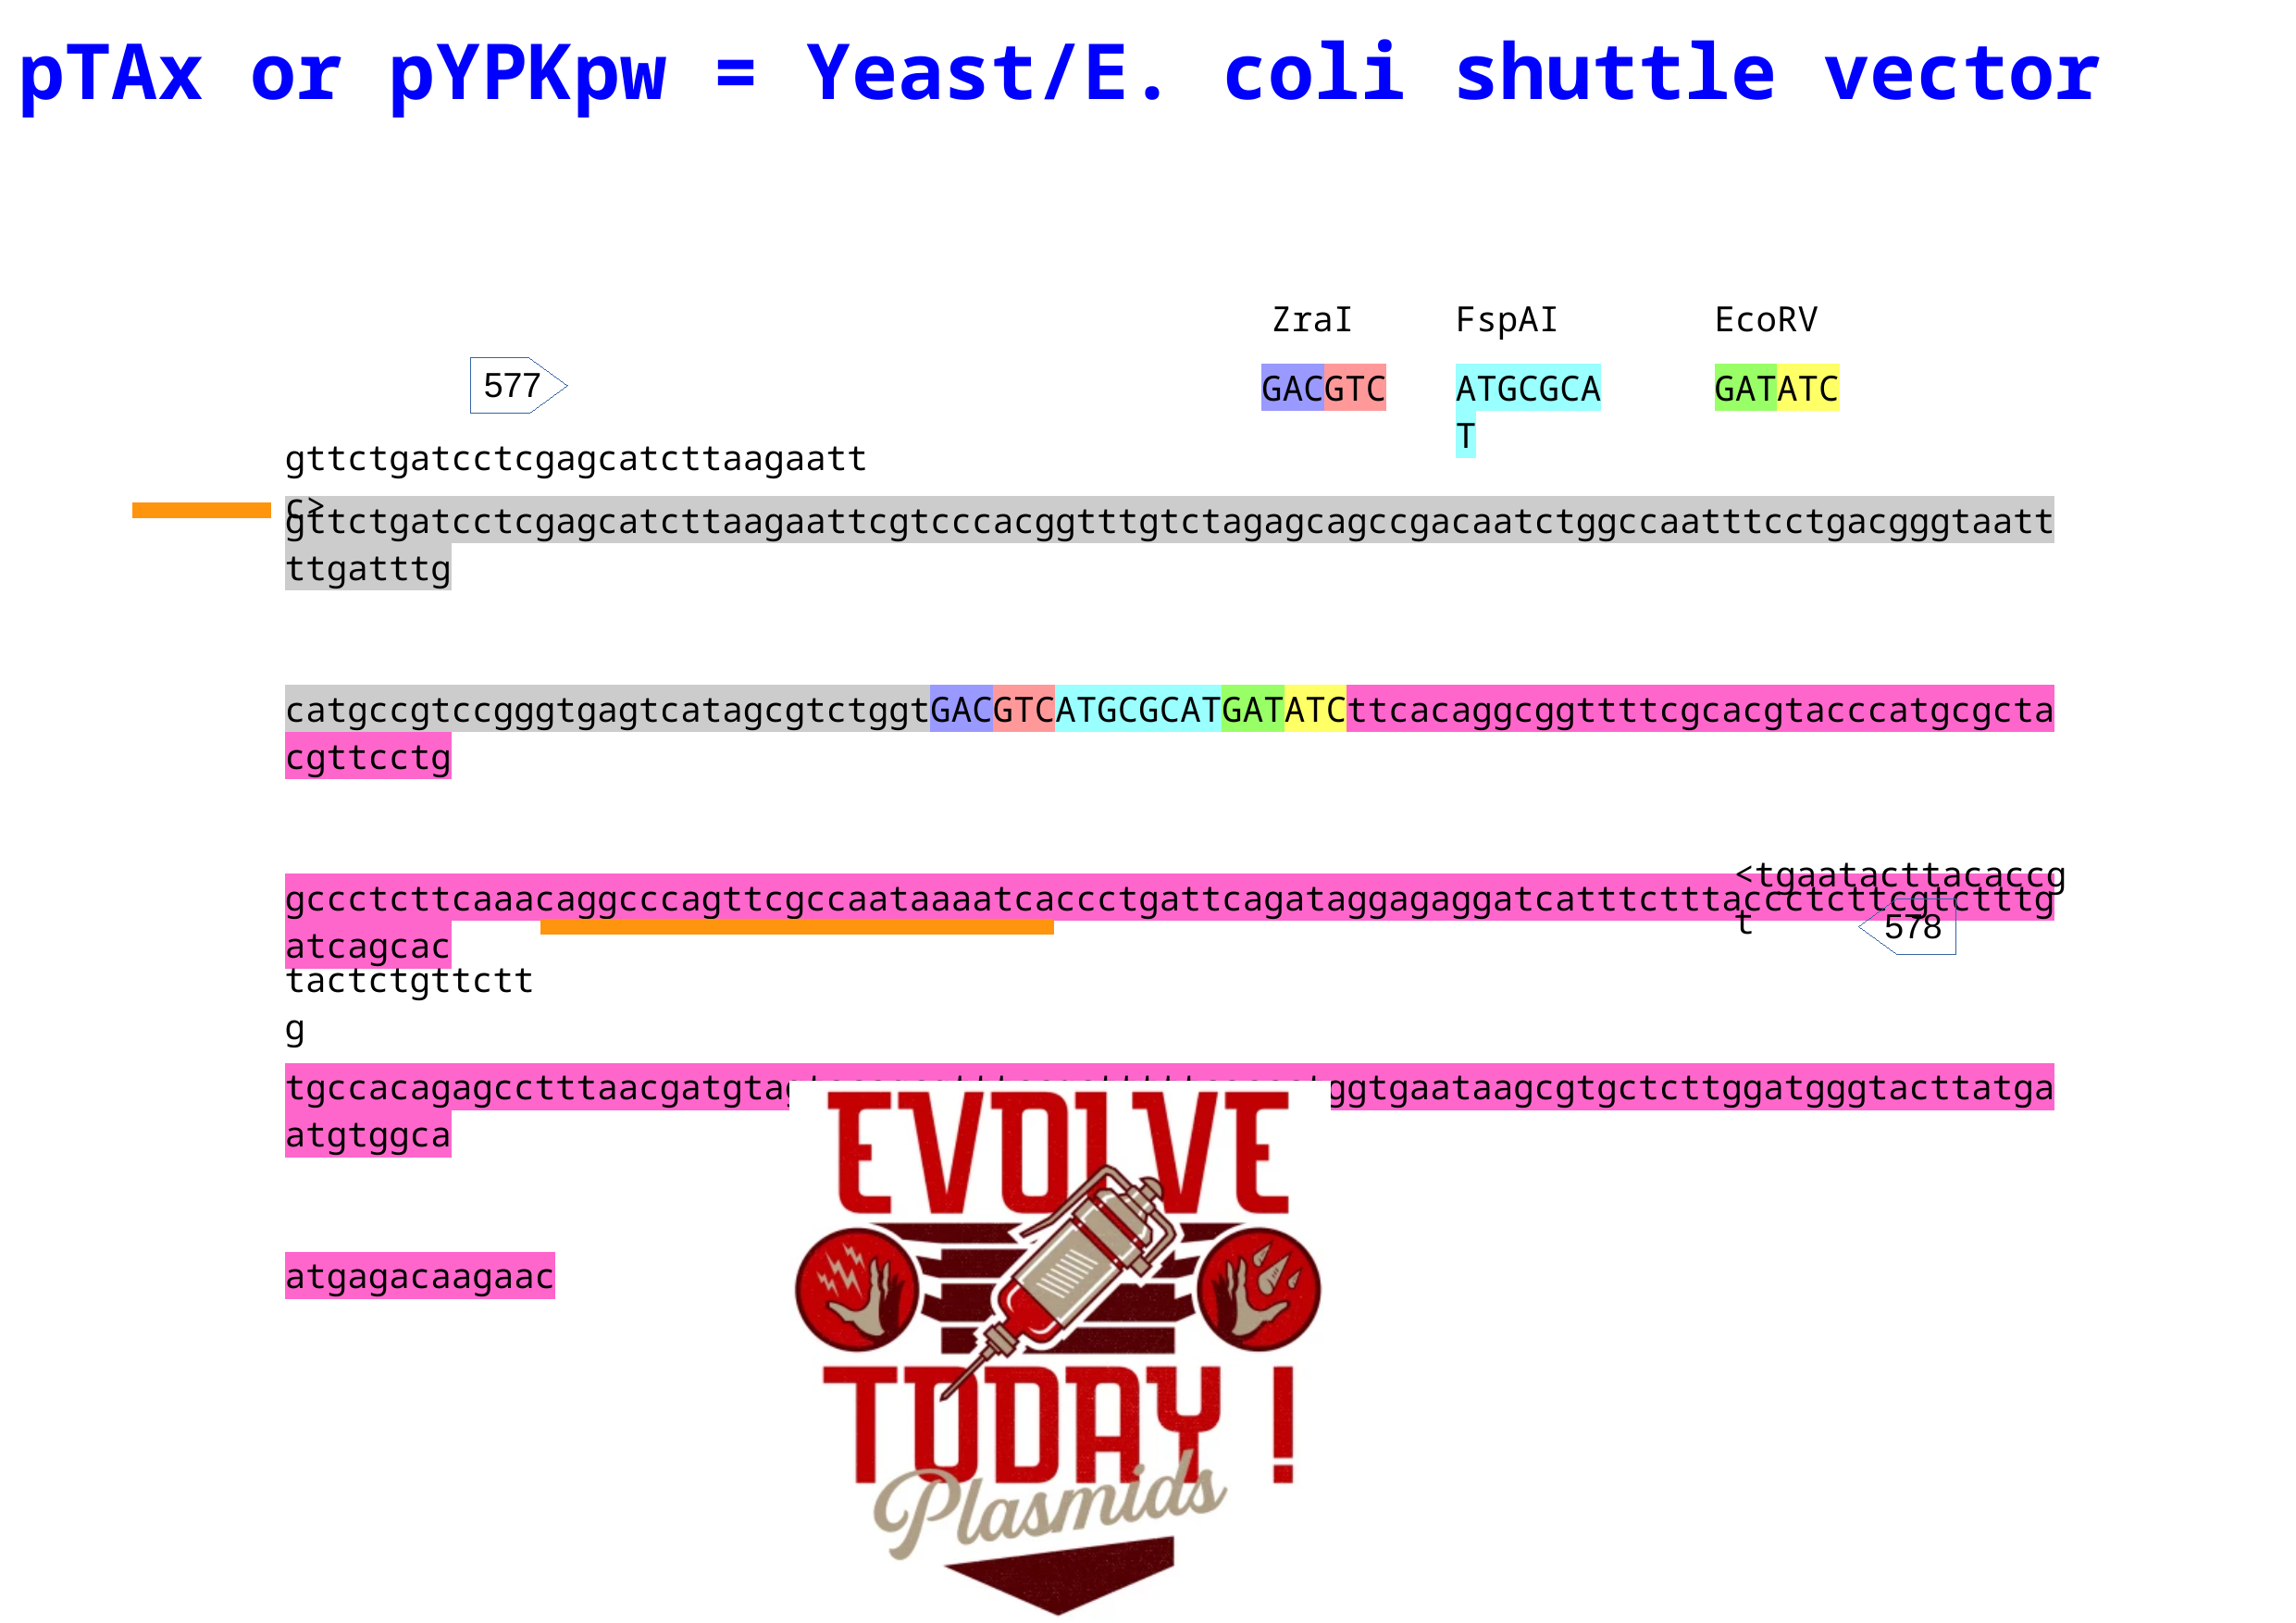

pTAx or pYPKpw = Yeast/E. coli shuttle vector
ZraI
FspAI
EcoRV
GACGTC
ATGCGCAT
GATATC
577
gttctgatcctcgagcatcttaagaattc>
gttctgatcctcgagcatcttaagaattcgtcccacggtttgtctagagcagccgacaatctggccaatttcctgacgggtaattttgatttg
catgccgtccgggtgagtcatagcgtctggtGACGTCATGCGCATGATATCttcacaggcggttttcgcacgtacccatgcgctacgttcctg
gccctcttcaaacaggcccagttcgccaataaaatcaccctgattcagataggagaggatcatttctttaccctcttcgtctttgatcagcac
tgccacagagcctttaacgatgtagtacagcgtttccgctttttcaccctggtgaataagcgtgctcttggatgggtacttatgaatgtggca
atgagacaagaac
<tgaatacttacaccgt
578
tactctgttcttg